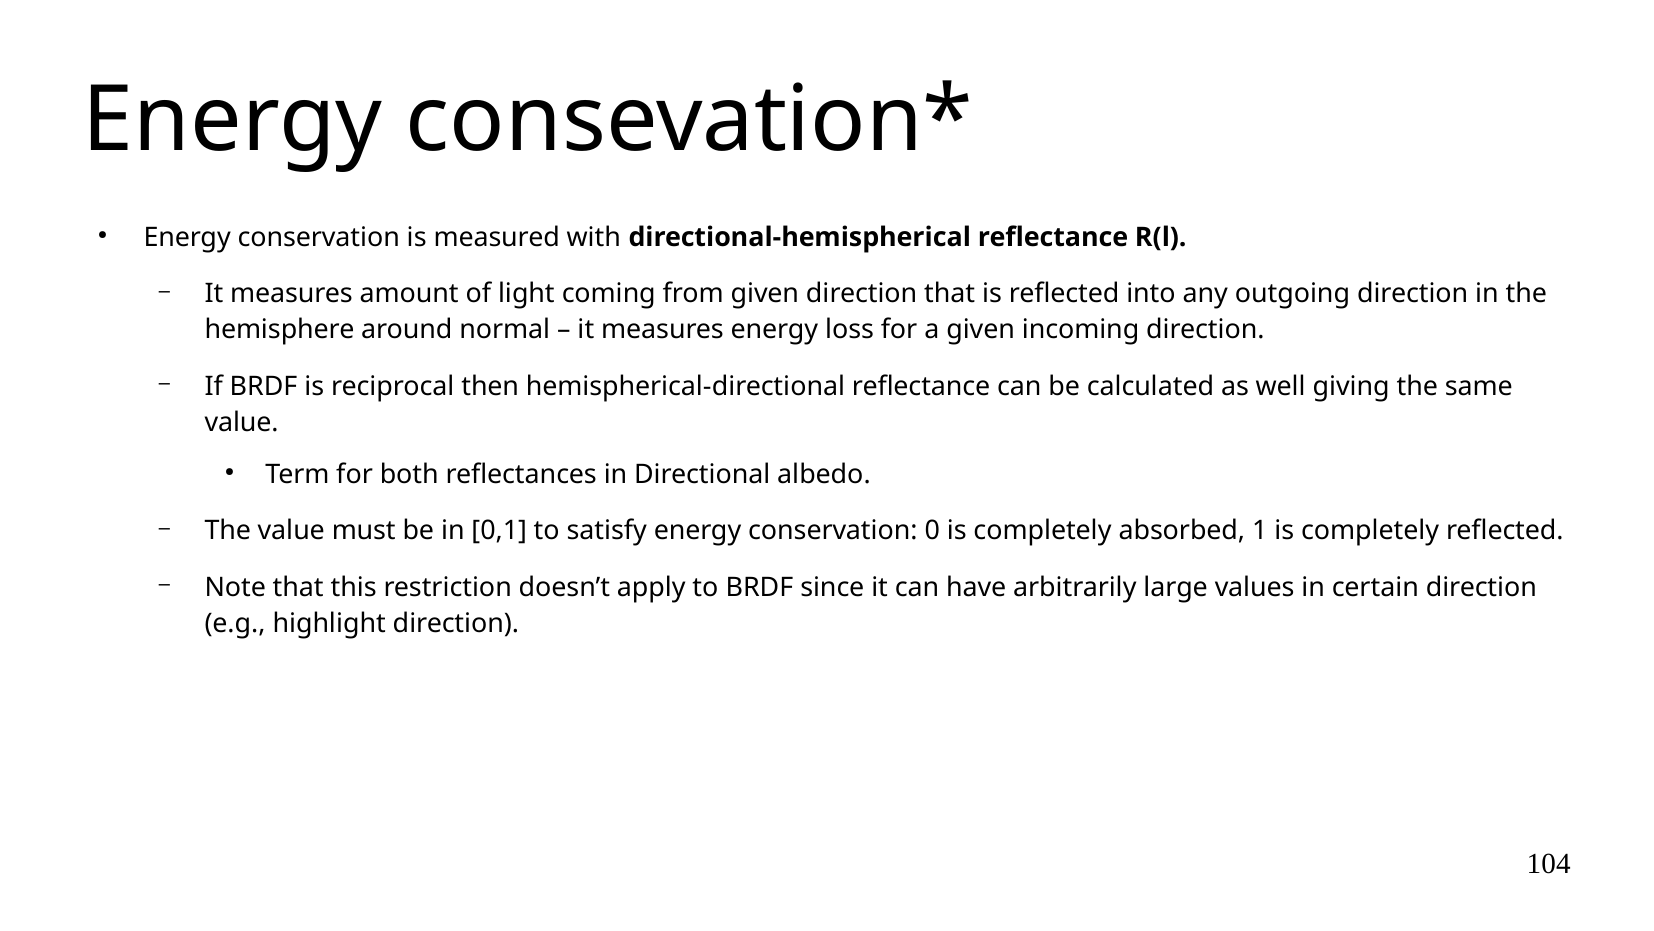

# Energy consevation*
Energy conservation is measured with directional-hemispherical reflectance R(l).
It measures amount of light coming from given direction that is reflected into any outgoing direction in the hemisphere around normal – it measures energy loss for a given incoming direction.
If BRDF is reciprocal then hemispherical-directional reflectance can be calculated as well giving the same value.
Term for both reflectances in Directional albedo.
The value must be in [0,1] to satisfy energy conservation: 0 is completely absorbed, 1 is completely reflected.
Note that this restriction doesn’t apply to BRDF since it can have arbitrarily large values in certain direction (e.g., highlight direction).
104